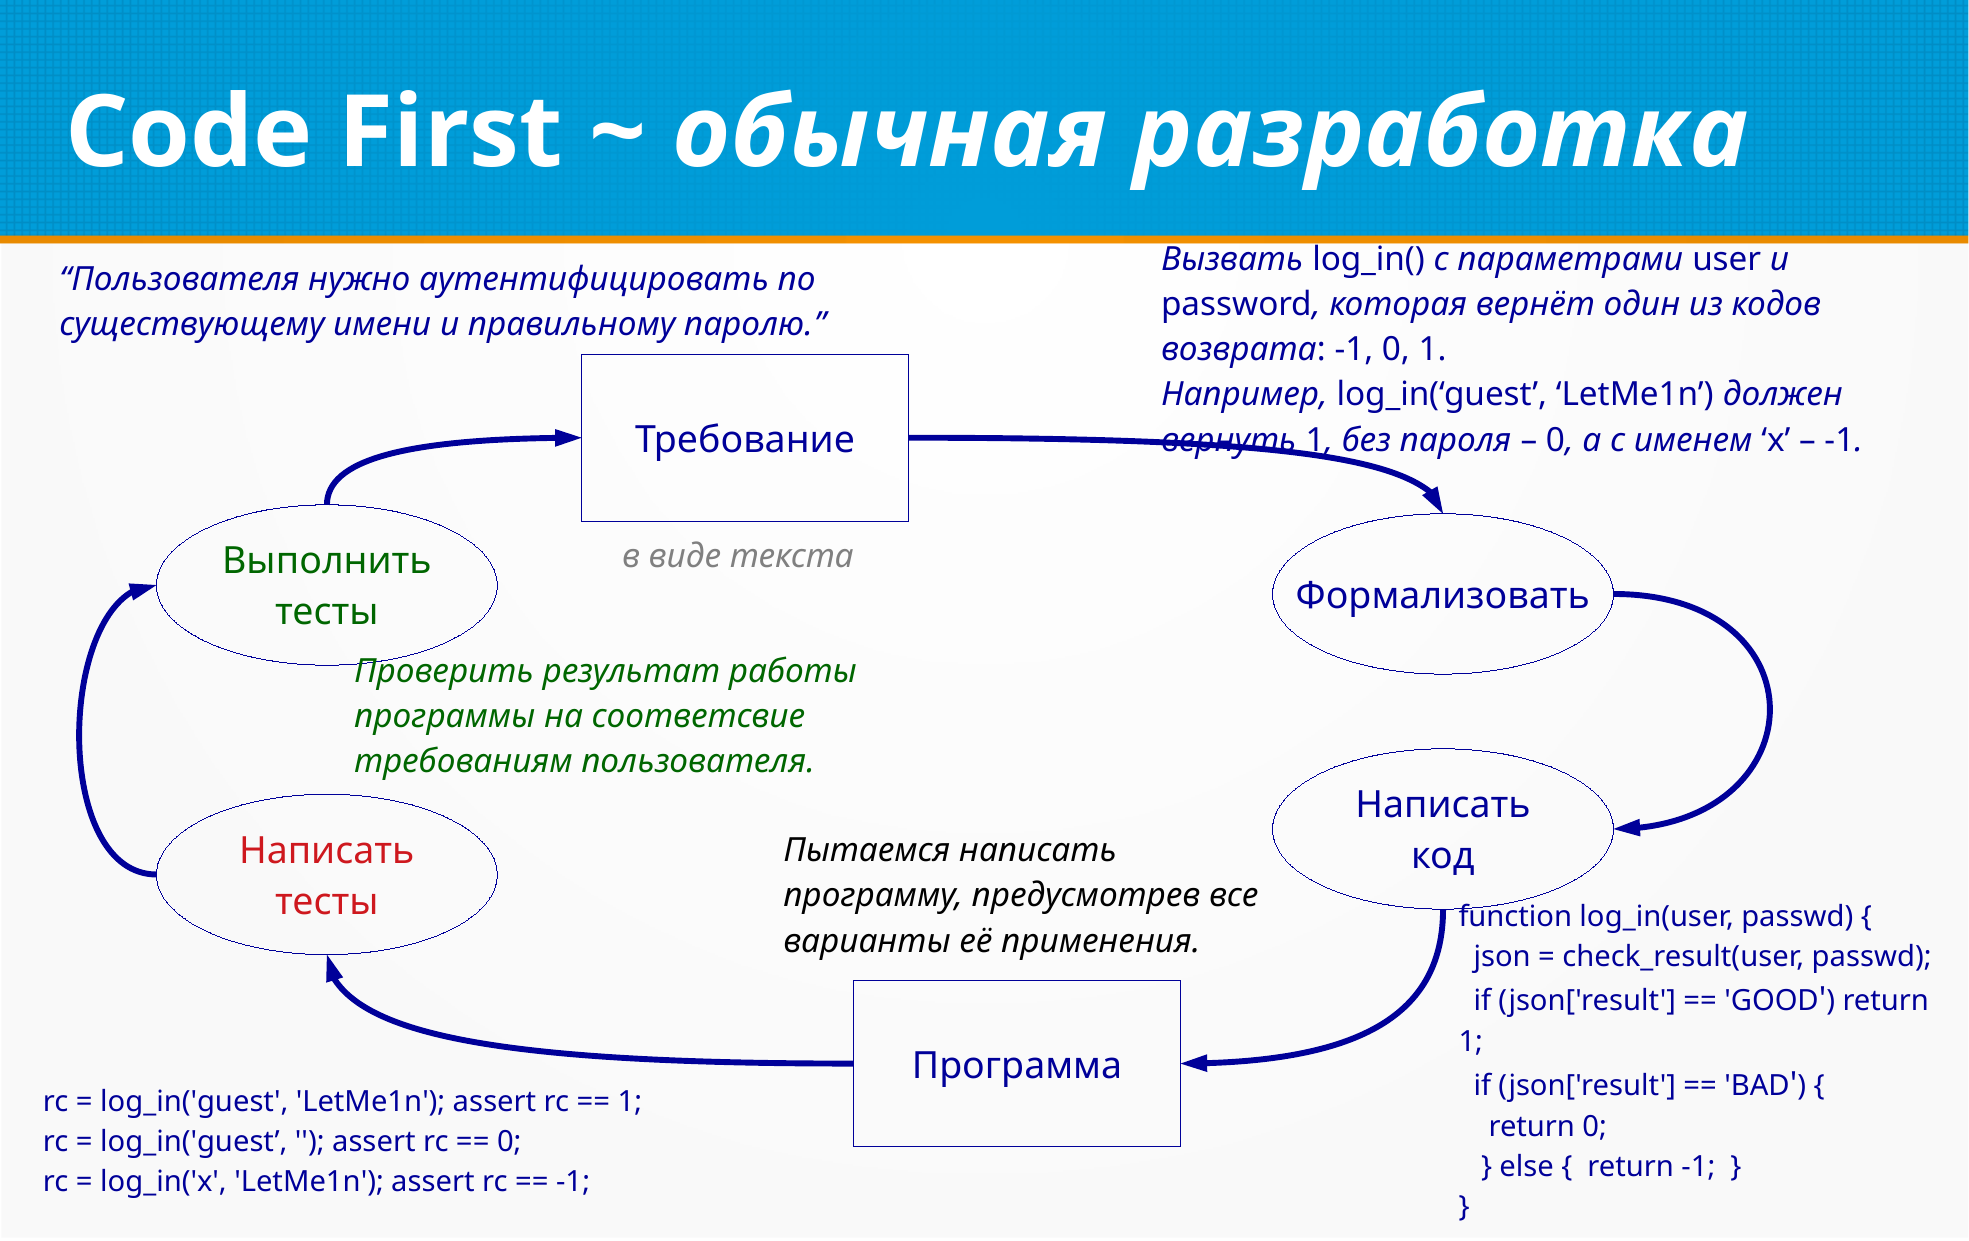

Code First ~ обычная разработка
Вызвать log_in() с параметрами user и password, которая вернёт один из кодов возврата: -1, 0, 1.
Например, log_in(‘guest’, ‘LetMe1n’) должен вернуть 1, без пароля – 0, а c именем ‘x’ – -1.
“Пользователя нужно аутентифицировать по существующему имени и правильному паролю.”
Требование
Выполнить
тесты
Формализовать
в виде текста
Проверить результат работы программы на соответсвие требованиям пользователя.
Написать
код
Написать
тесты
Пытаемся написать программу, предусмотрев все варианты её применения.
function log_in(user, passwd) {
 json = check_result(user, passwd);
 if (json['result'] == 'GOOD') return 1;
 if (json['result'] == 'BAD') {
 return 0;
 } else { return -1; }
}
Программа
rc = log_in('guest', 'LetMe1n'); assert rc == 1;
rc = log_in('guest’, ''); assert rc == 0;
rc = log_in('x', 'LetMe1n'); assert rc == -1;